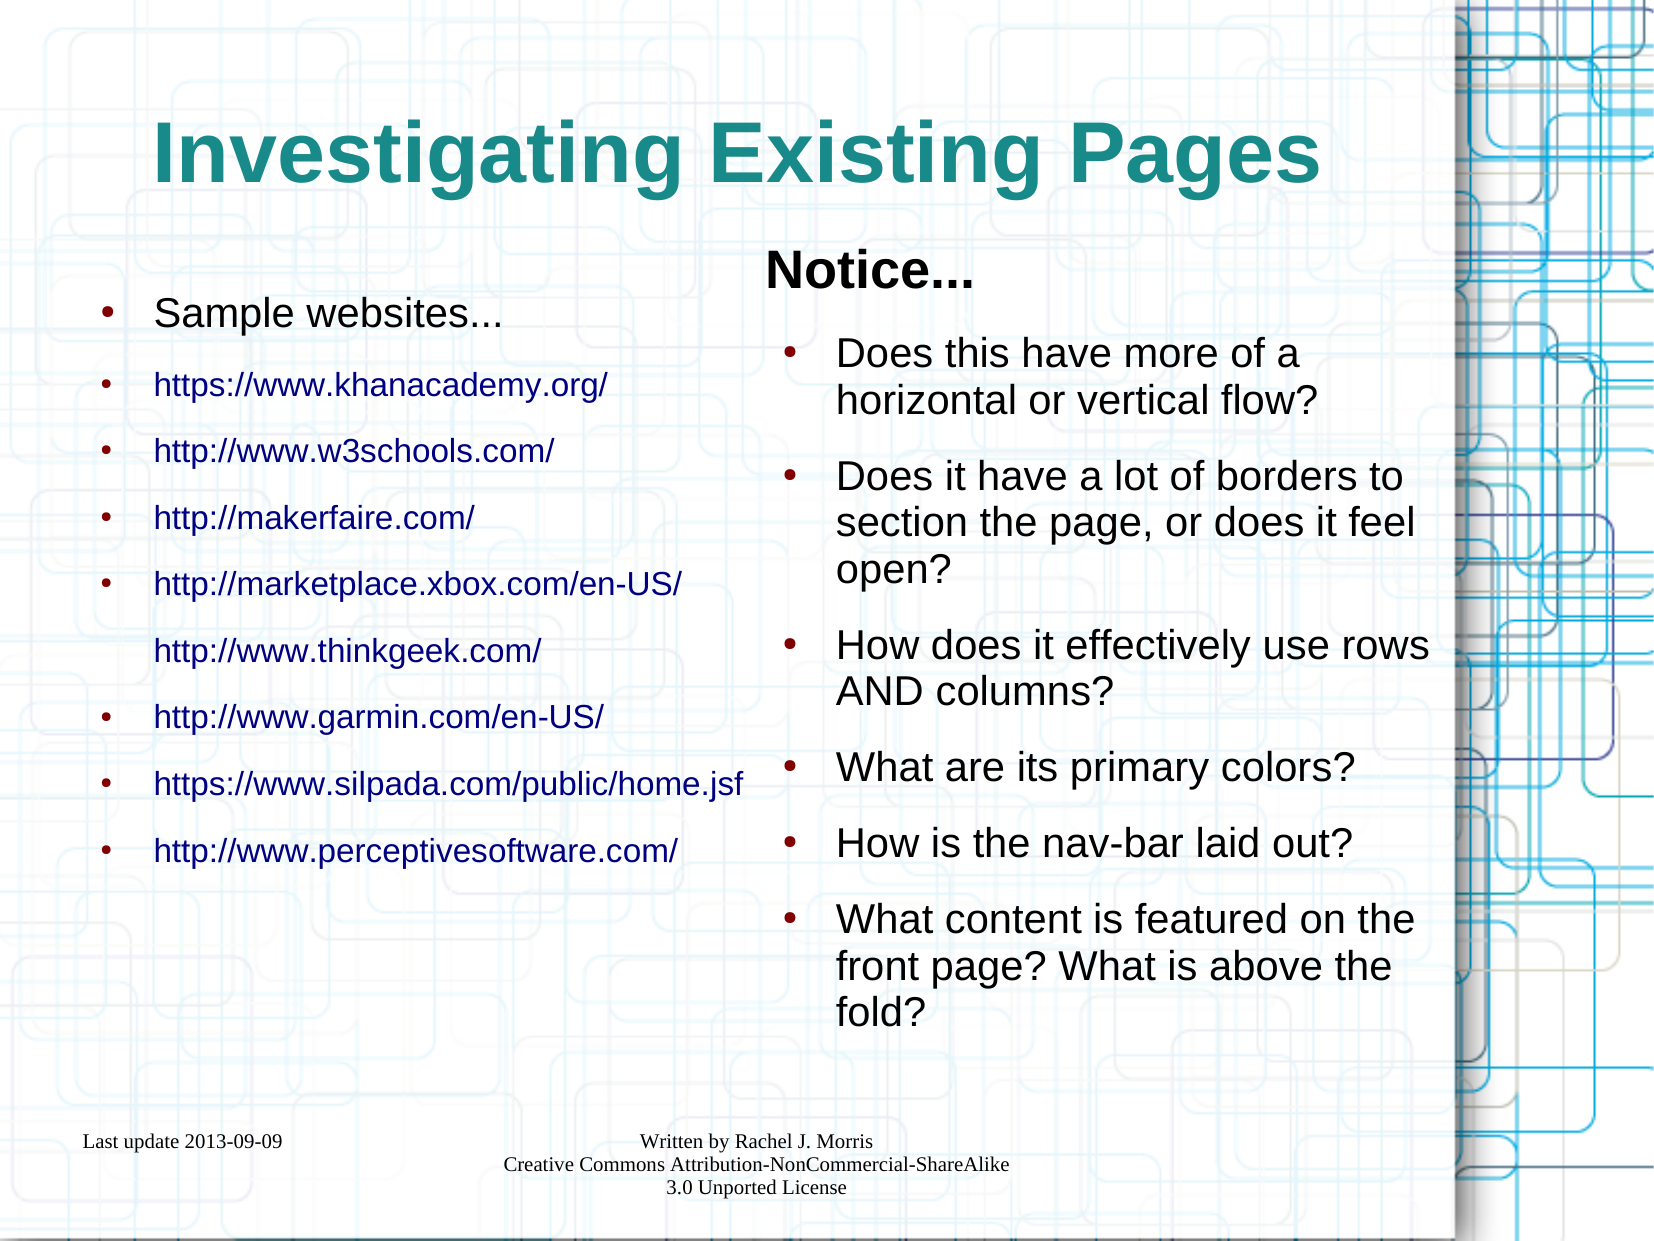

# Investigating Existing Pages
Notice...
Does this have more of a horizontal or vertical flow?
Does it have a lot of borders to section the page, or does it feel open?
How does it effectively use rows AND columns?
What are its primary colors?
How is the nav-bar laid out?
What content is featured on the front page? What is above the fold?
Sample websites...
https://www.khanacademy.org/
http://www.w3schools.com/
http://makerfaire.com/
http://marketplace.xbox.com/en-US/
http://www.thinkgeek.com/
http://www.garmin.com/en-US/
https://www.silpada.com/public/home.jsf
http://www.perceptivesoftware.com/